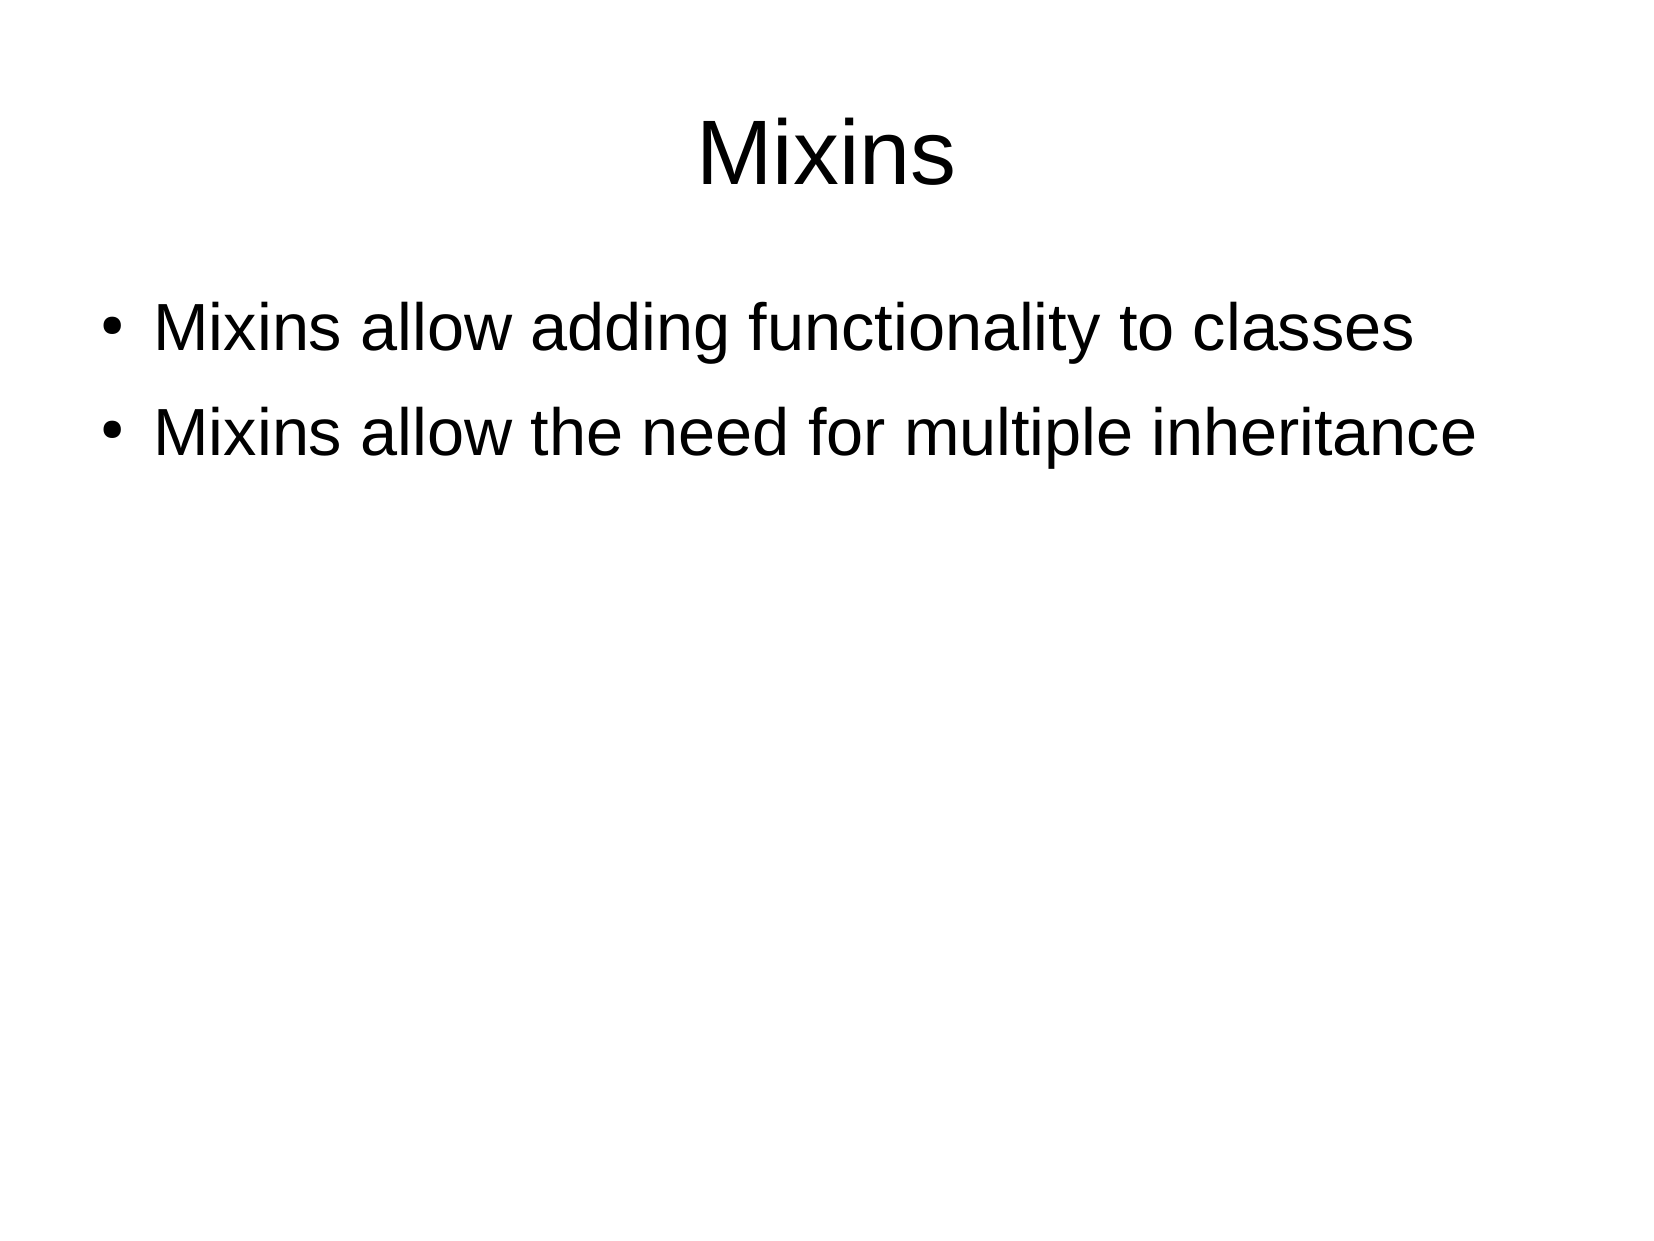

# Mixins
Mixins allow adding functionality to classes
Mixins allow the need for multiple inheritance